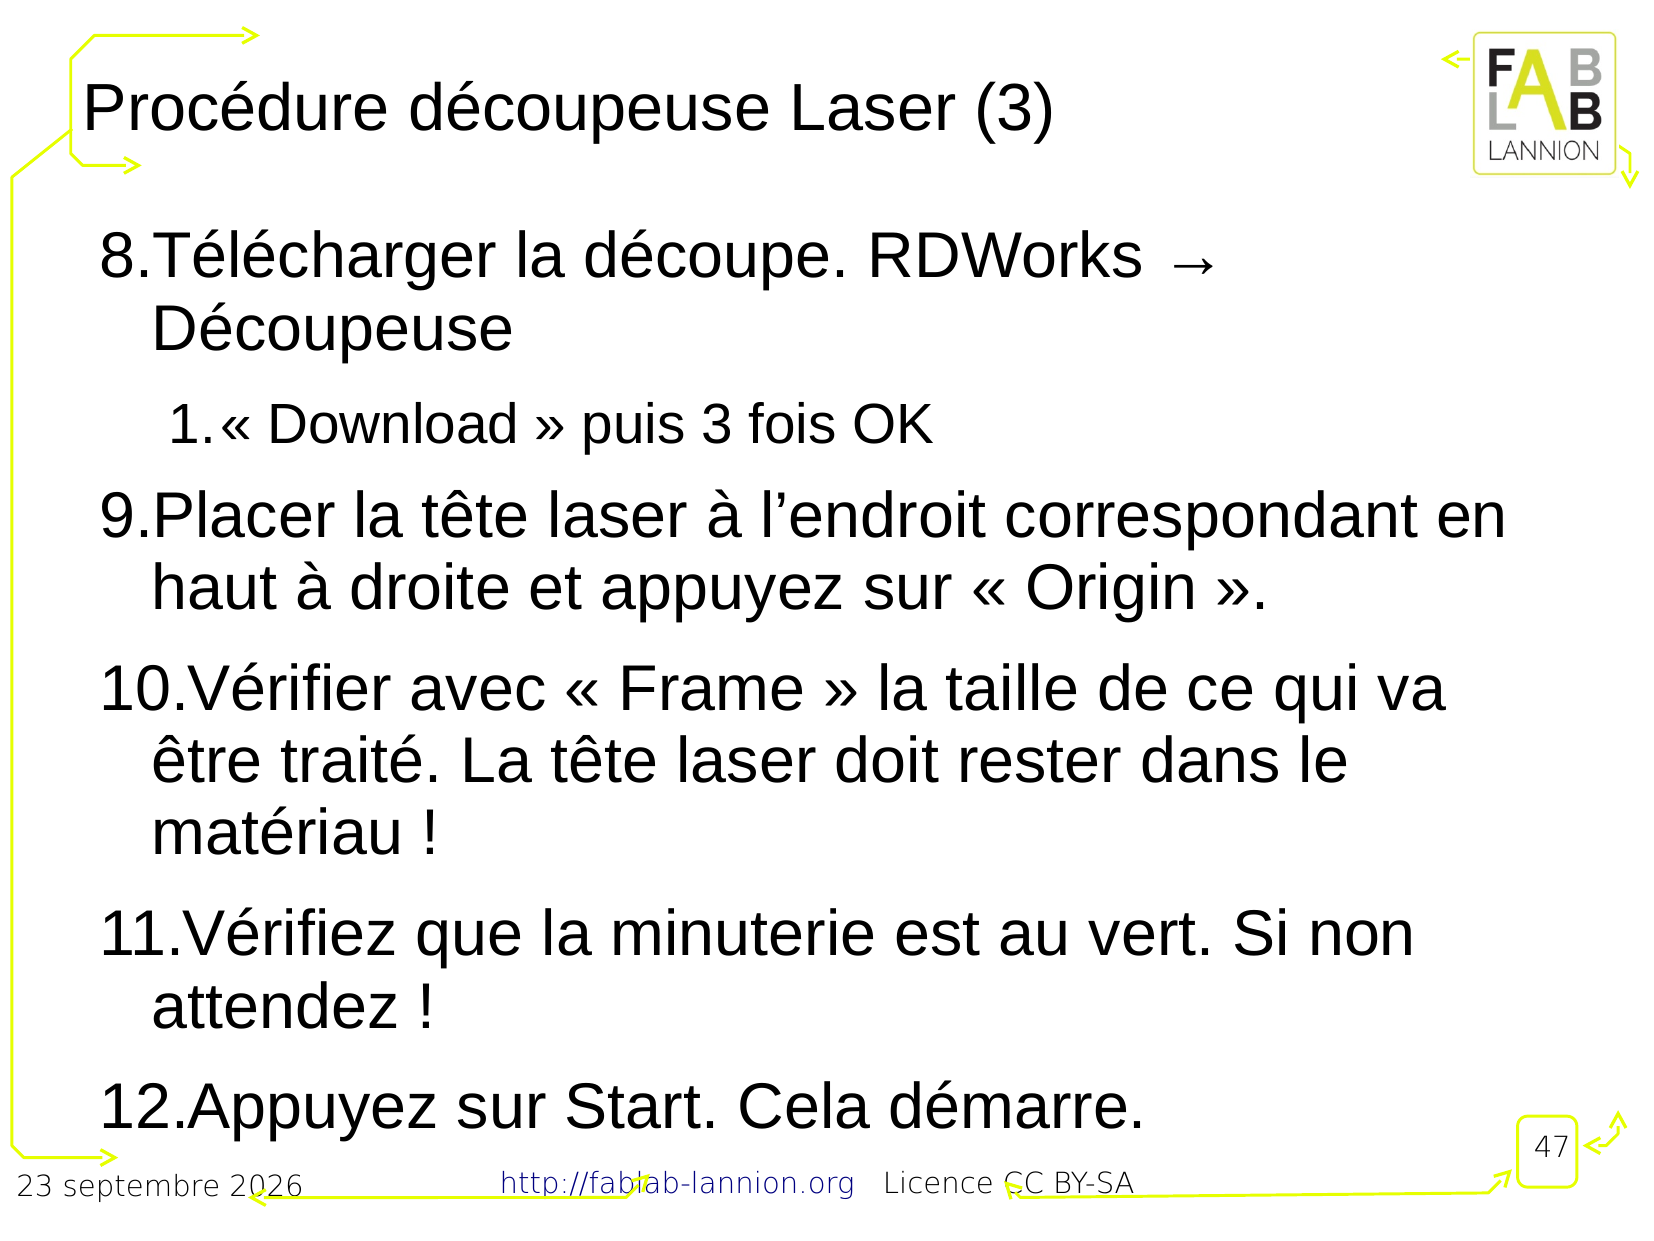

# Procédure découpeuse Laser (3)
Télécharger la découpe. RDWorks → Découpeuse
« Download » puis 3 fois OK
Placer la tête laser à l’endroit correspondant en haut à droite et appuyez sur « Origin ».
Vérifier avec « Frame » la taille de ce qui va être traité. La tête laser doit rester dans le matériau !
Vérifiez que la minuterie est au vert. Si non attendez !
Appuyez sur Start. Cela démarre.
47